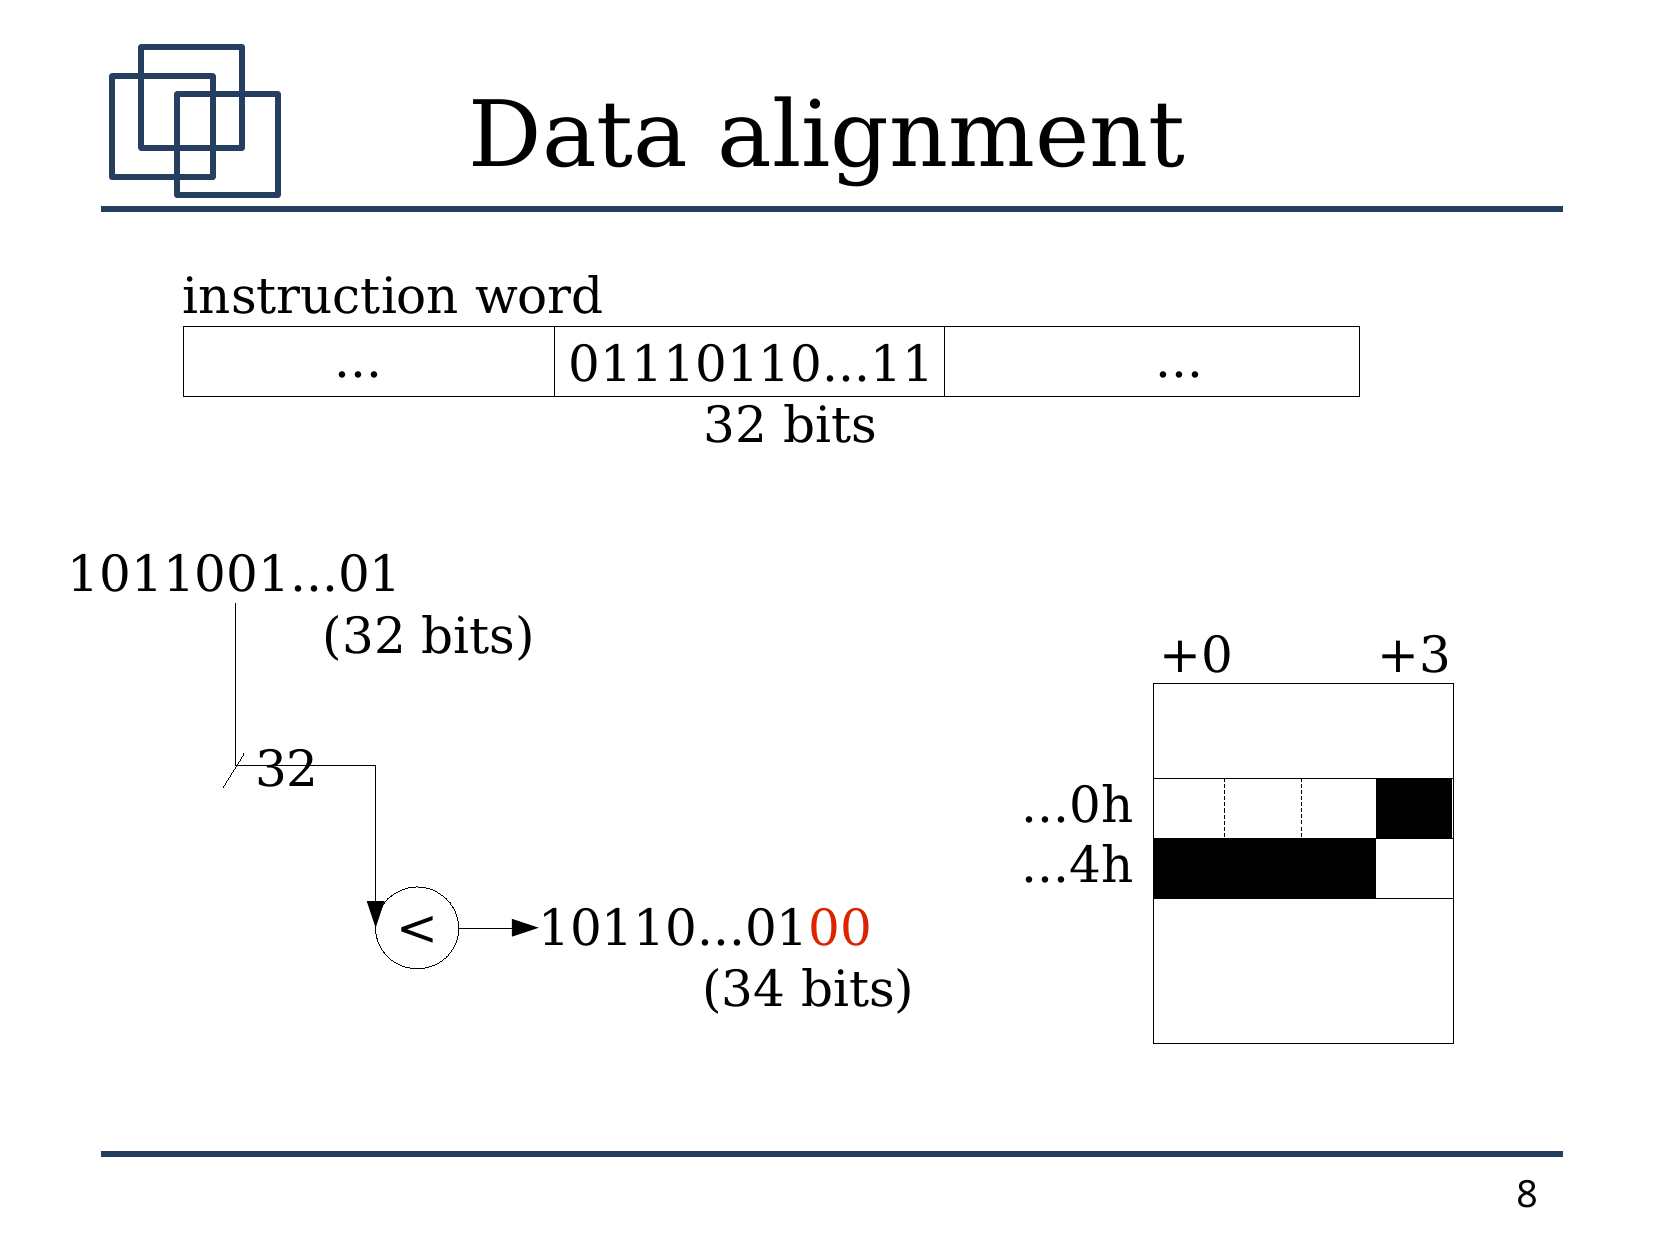

# Data alignment
instruction word
...
...
01110110...11
32 bits
1011001...01
(32 bits)
+0 +3
32
...0h
...4h
<
10110...0100
(34 bits)